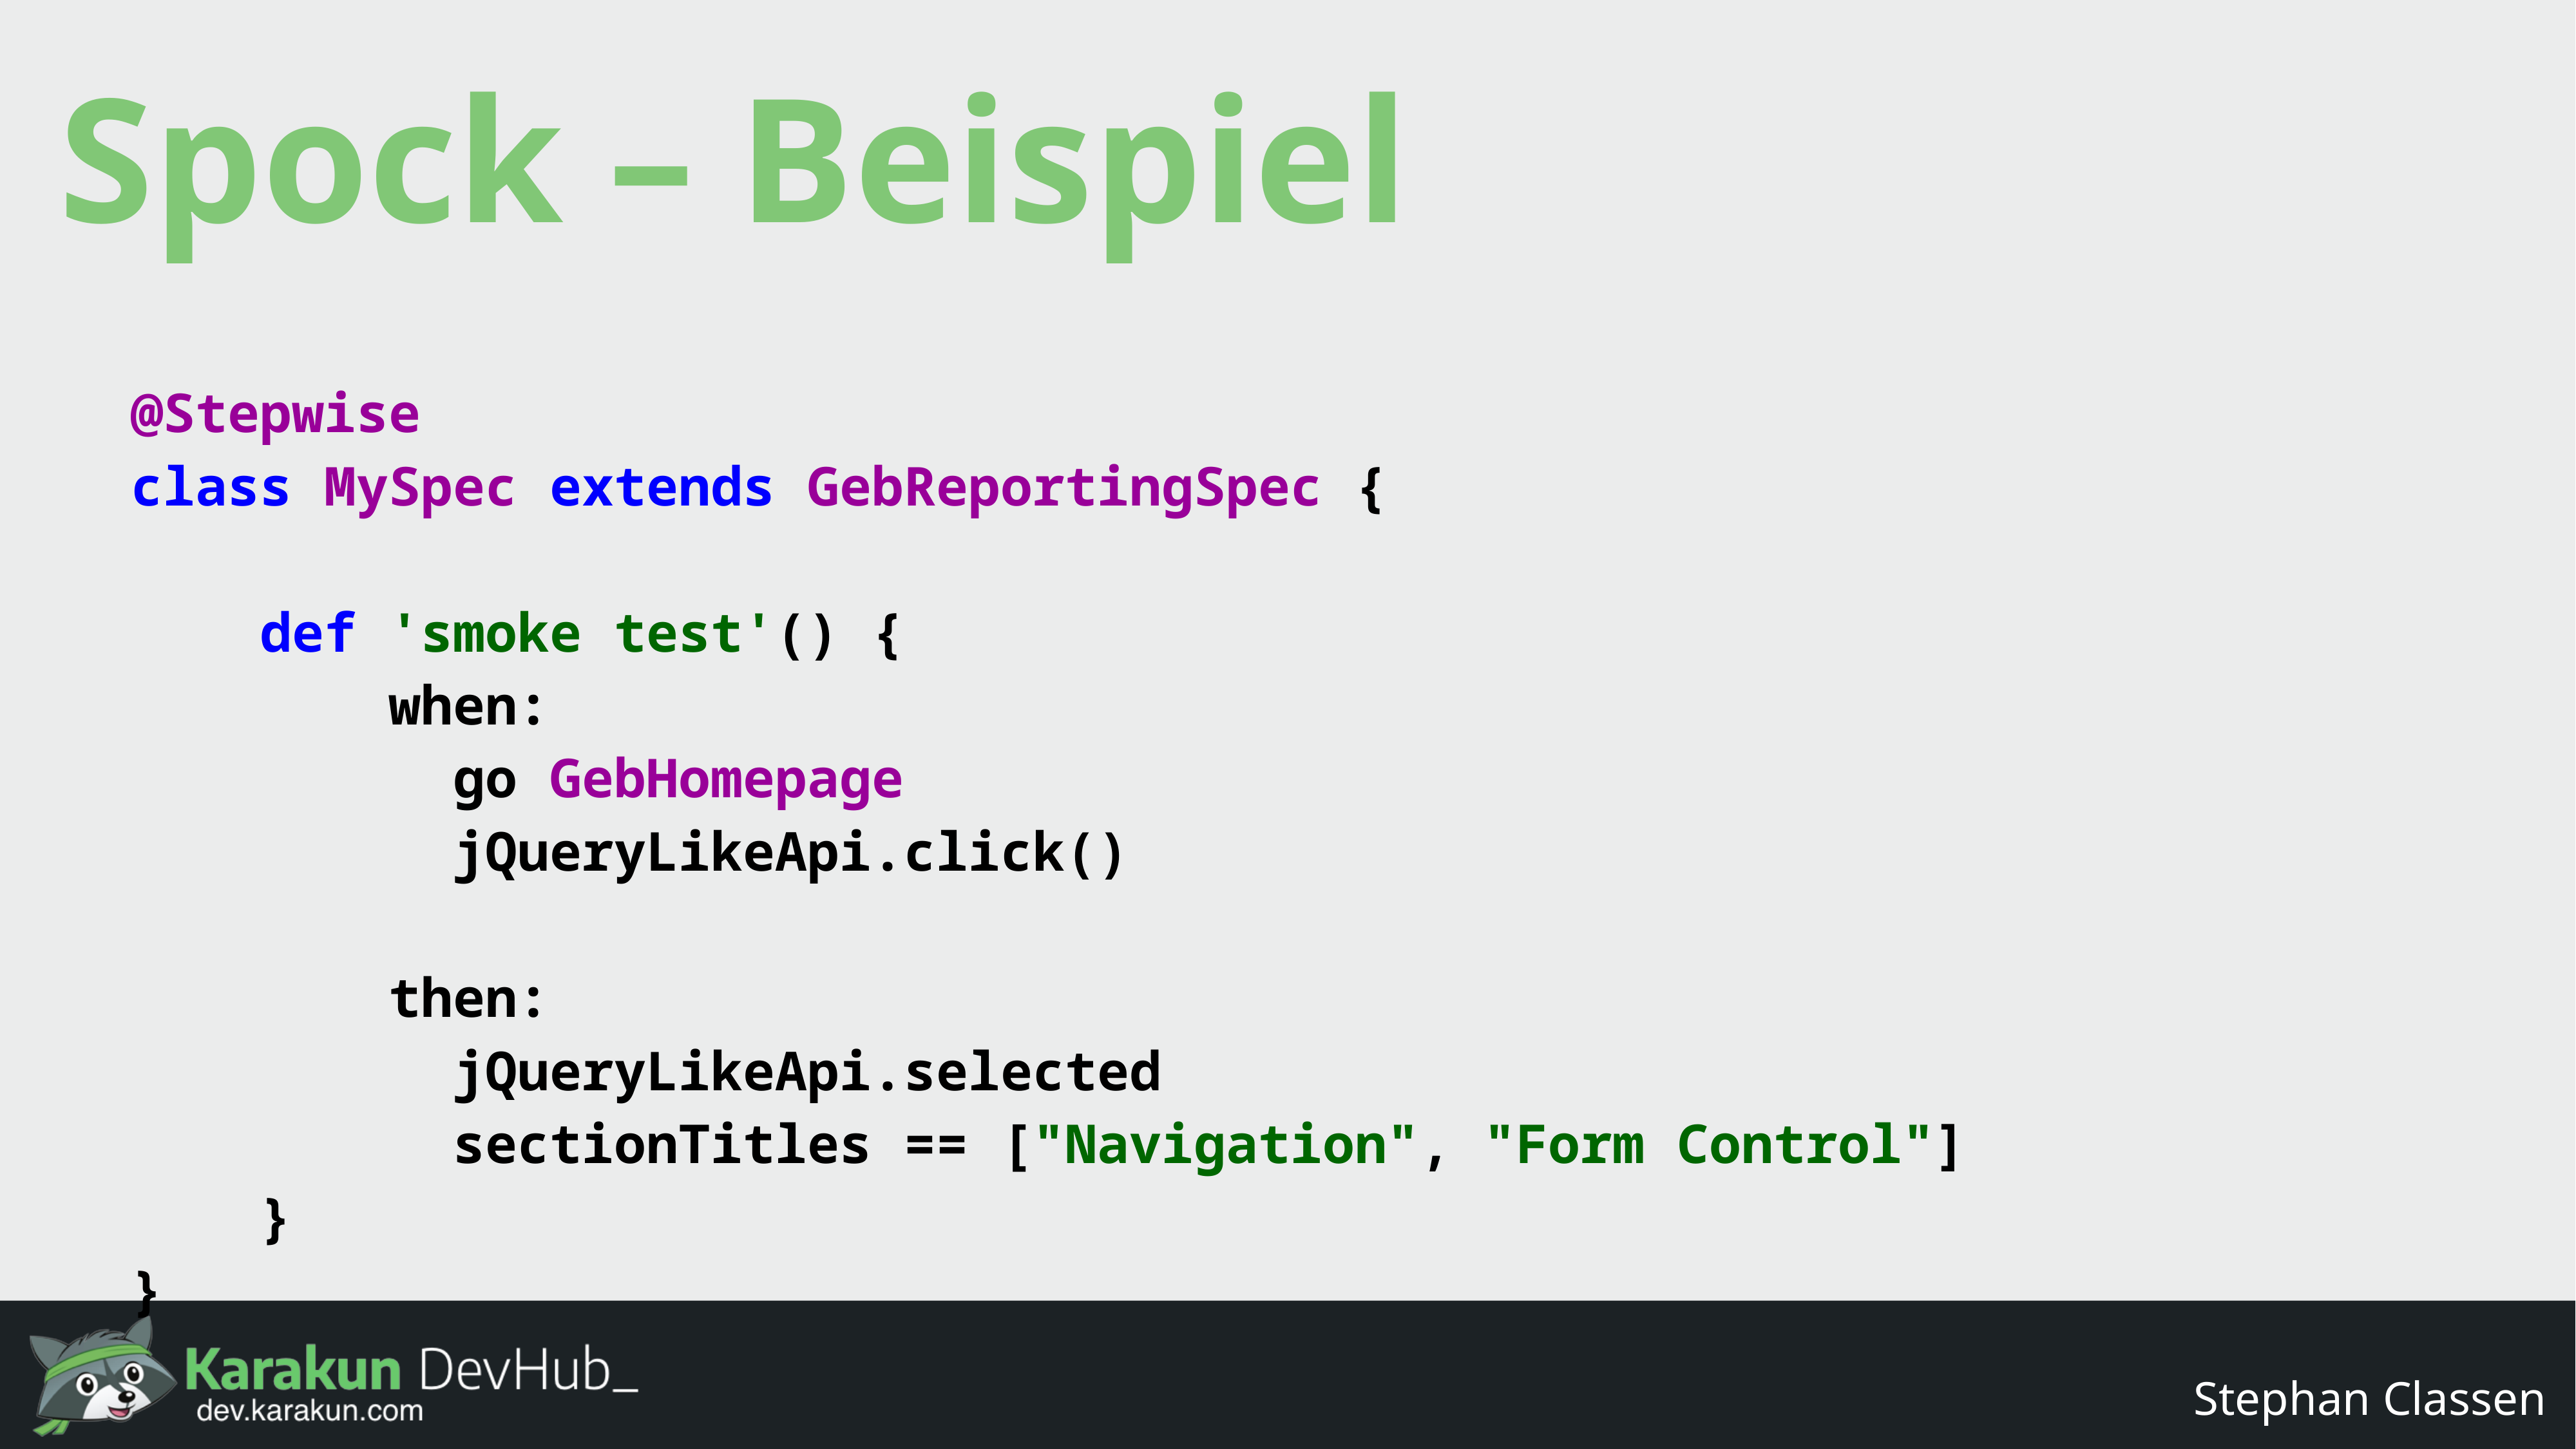

Spock – Beispiel
@Stepwise
class MySpec extends GebReportingSpec {
 def 'smoke test'() {
 when:
 go GebHomepage
 jQueryLikeApi.click()
 then:
 jQueryLikeApi.selected
 sectionTitles == ["Navigation", "Form Control"]
 }
}
Stephan Classen
ddddd